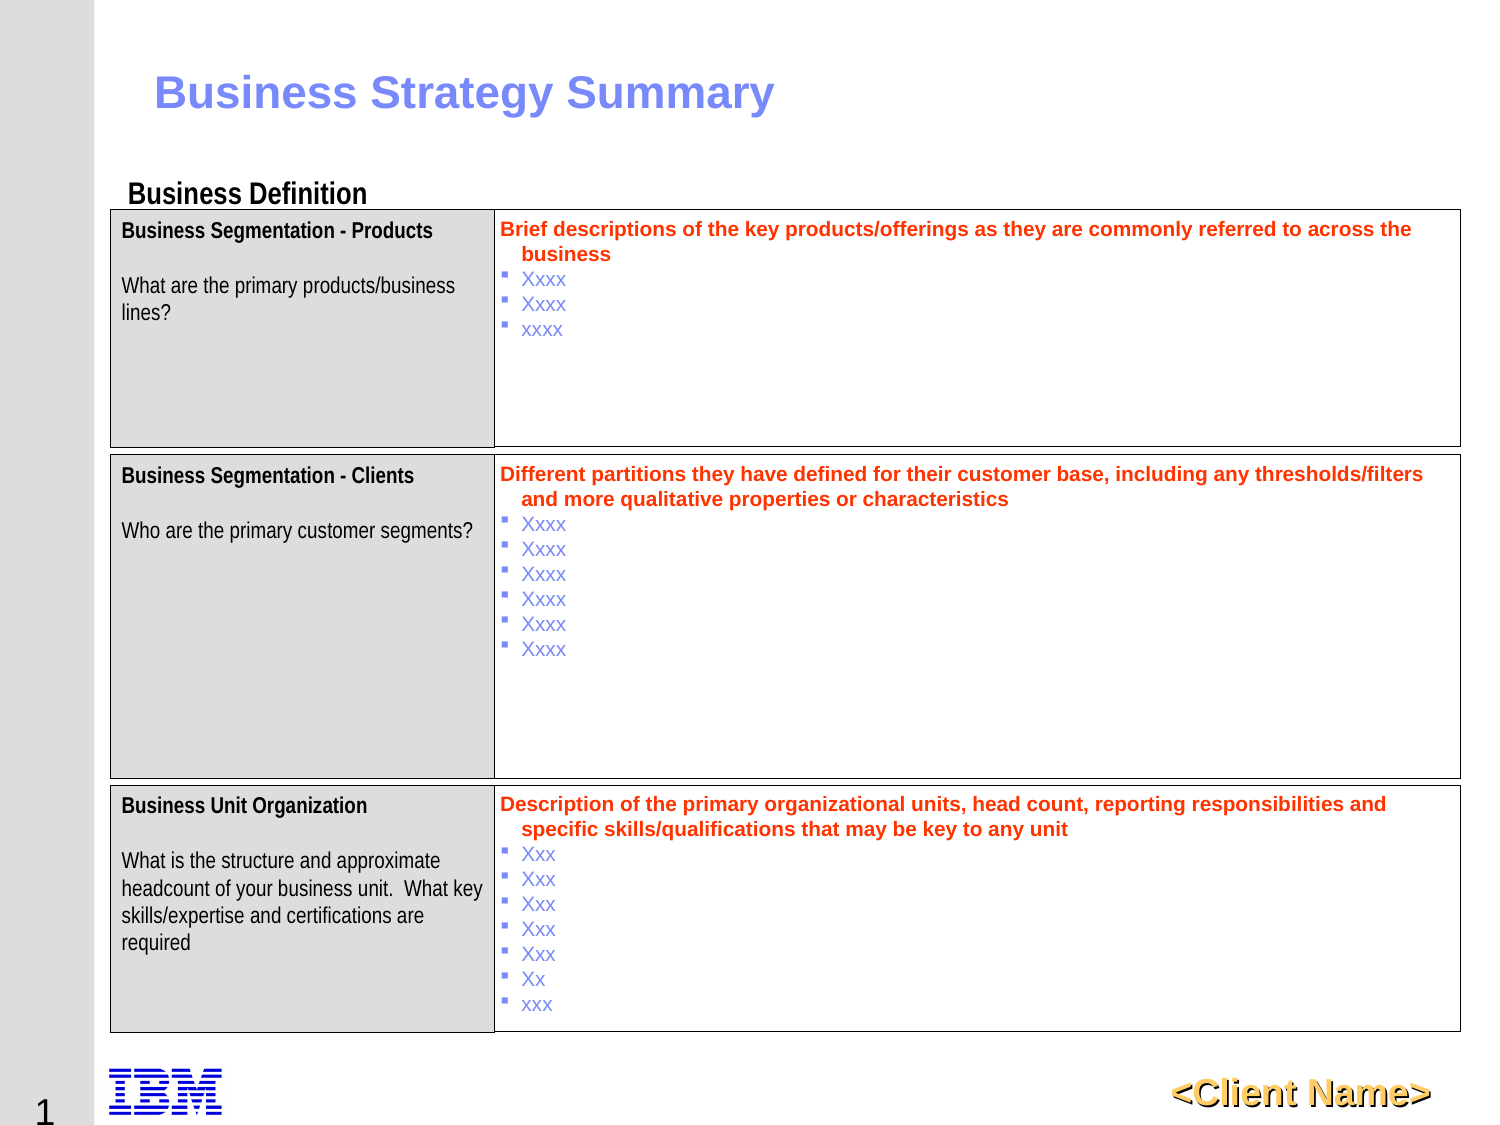

# Business Strategy Summary
Business Definition
Business Segmentation - Products
What are the primary products/business lines?
Brief descriptions of the key products/offerings as they are commonly referred to across the business
Xxxx
Xxxx
xxxx
Business Segmentation - Clients
Who are the primary customer segments?
Different partitions they have defined for their customer base, including any thresholds/filters and more qualitative properties or characteristics
Xxxx
Xxxx
Xxxx
Xxxx
Xxxx
Xxxx
Business Unit Organization
What is the structure and approximate headcount of your business unit. What key skills/expertise and certifications are required
Description of the primary organizational units, head count, reporting responsibilities and specific skills/qualifications that may be key to any unit
Xxx
Xxx
Xxx
Xxx
Xxx
Xx
xxx
1